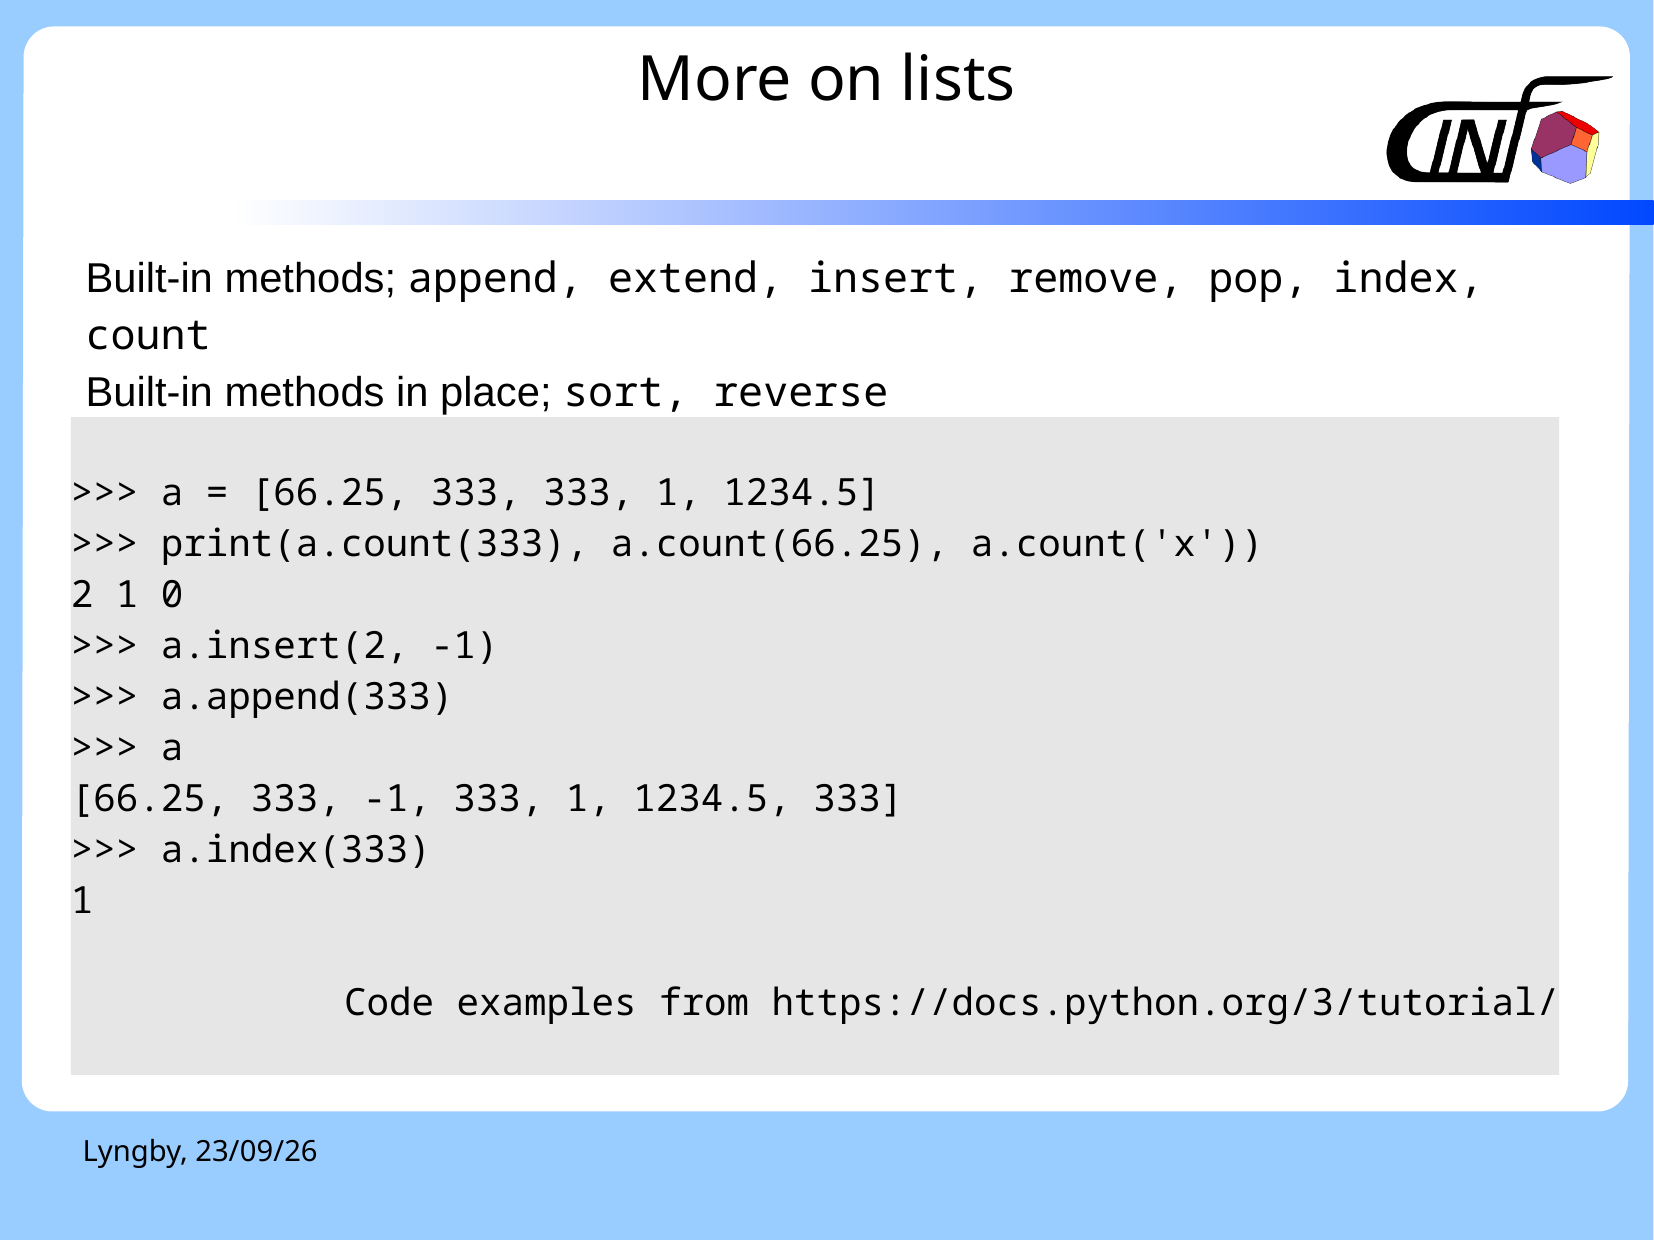

# More on lists
Built-in methods; append, extend, insert, remove, pop, index, count
Built-in methods in place; sort, reverse
>>> a = [66.25, 333, 333, 1, 1234.5]
>>> print(a.count(333), a.count(66.25), a.count('x'))
2 1 0
>>> a.insert(2, -1)
>>> a.append(333)
>>> a
[66.25, 333, -1, 333, 1, 1234.5, 333]
>>> a.index(333)
1
Code examples from https://docs.python.org/3/tutorial/